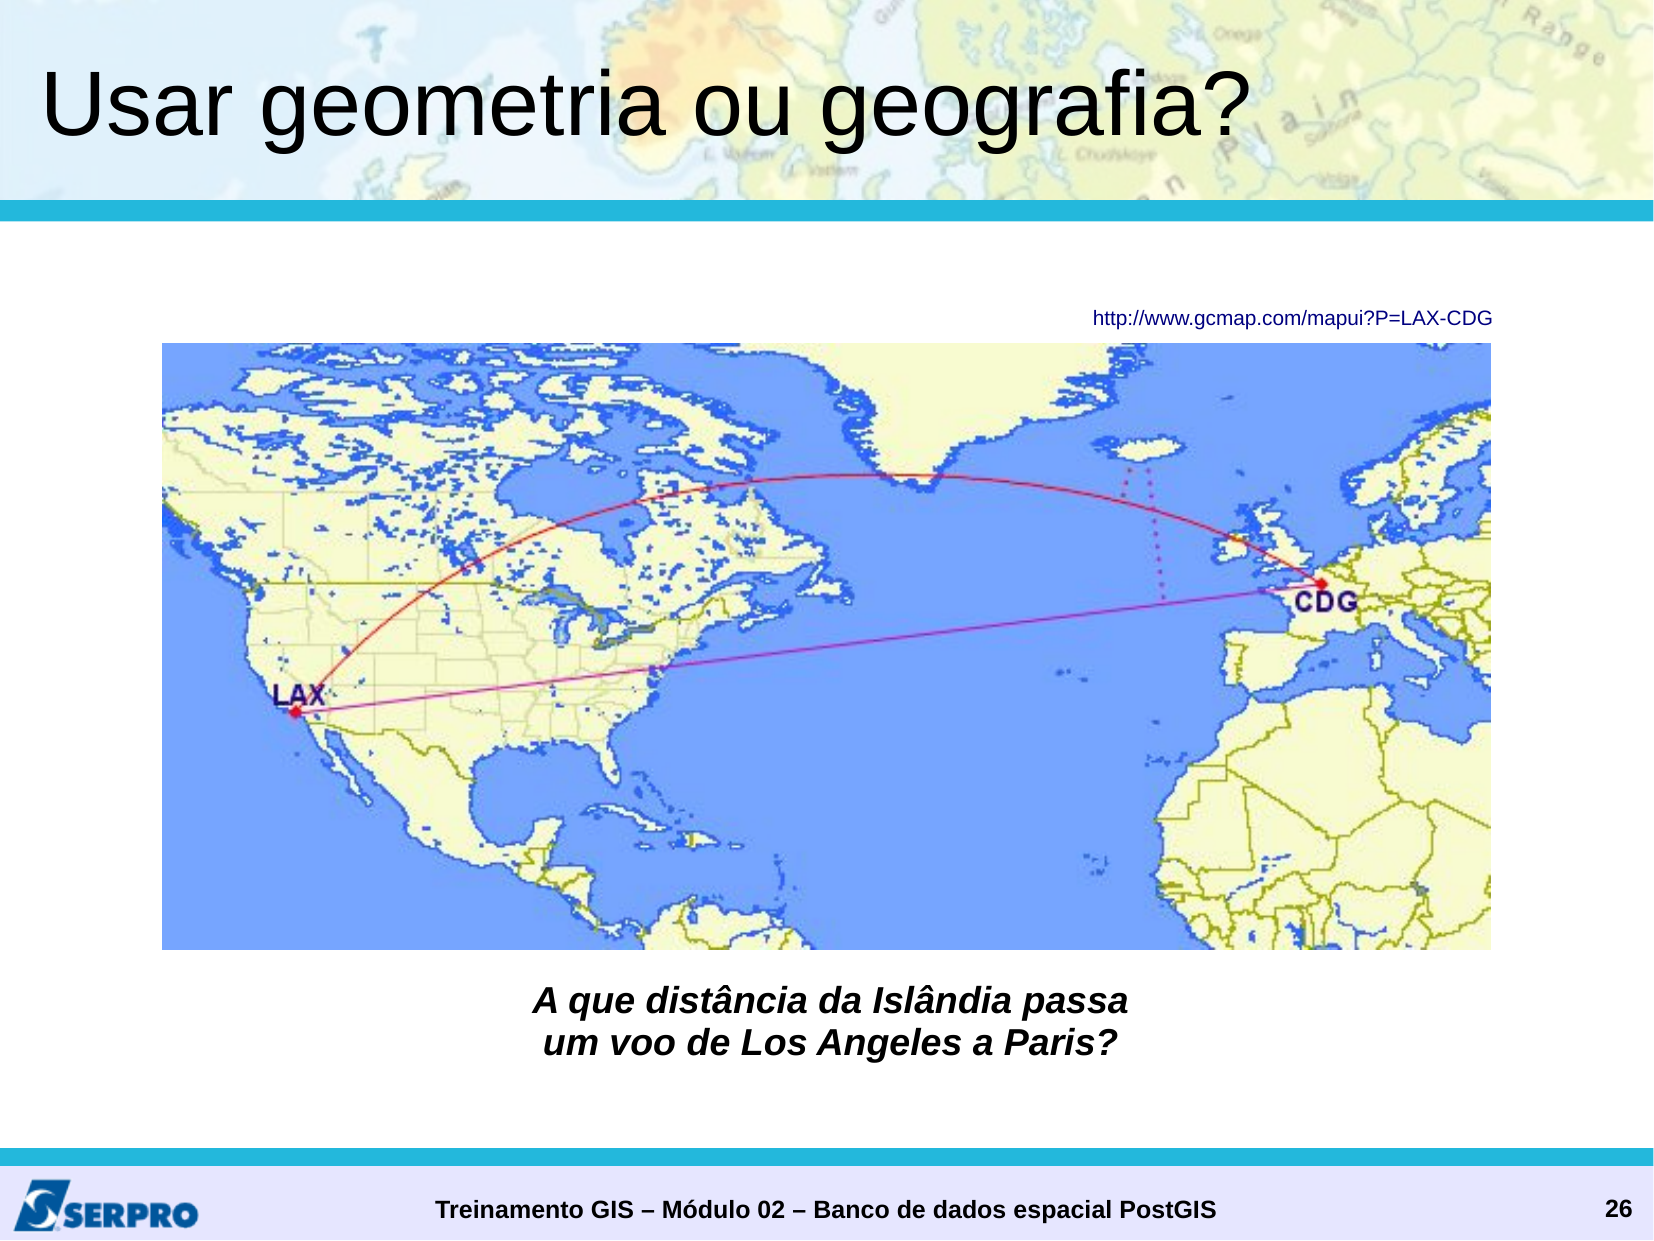

# Usar geometria ou geografia?
http://www.gcmap.com/mapui?P=LAX-CDG
A que distância da Islândia passa
um voo de Los Angeles a Paris?
26
Treinamento GIS – Módulo 02 – Banco de dados espacial PostGIS